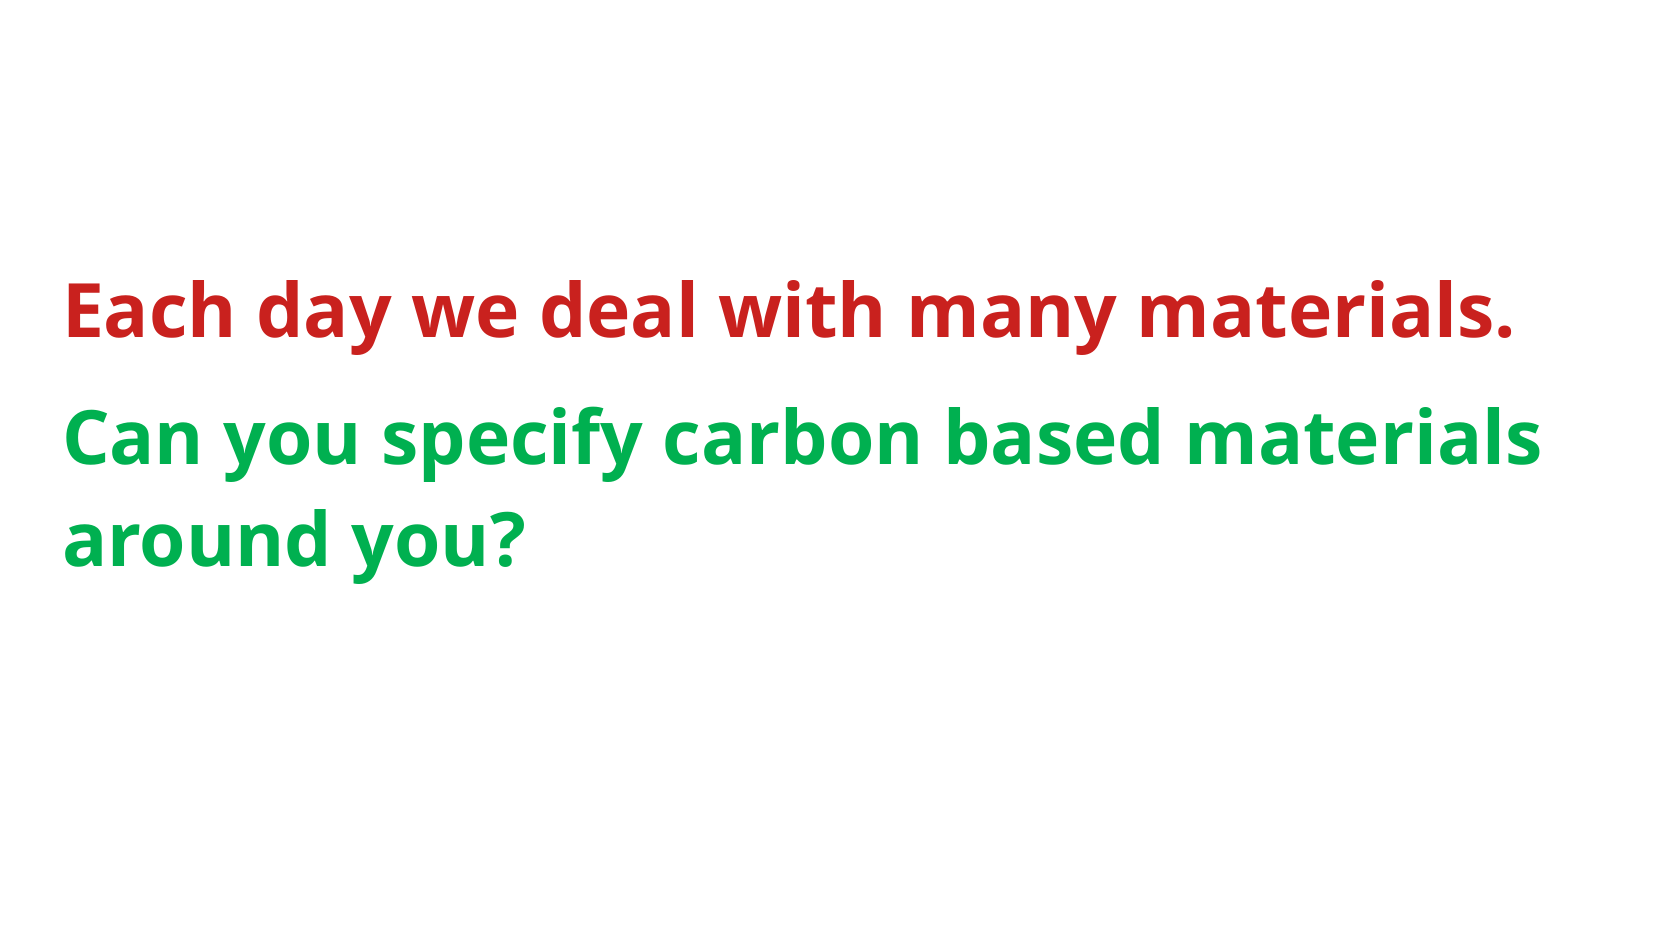

Each day we deal with many materials.
Can you specify carbon based materials around you?